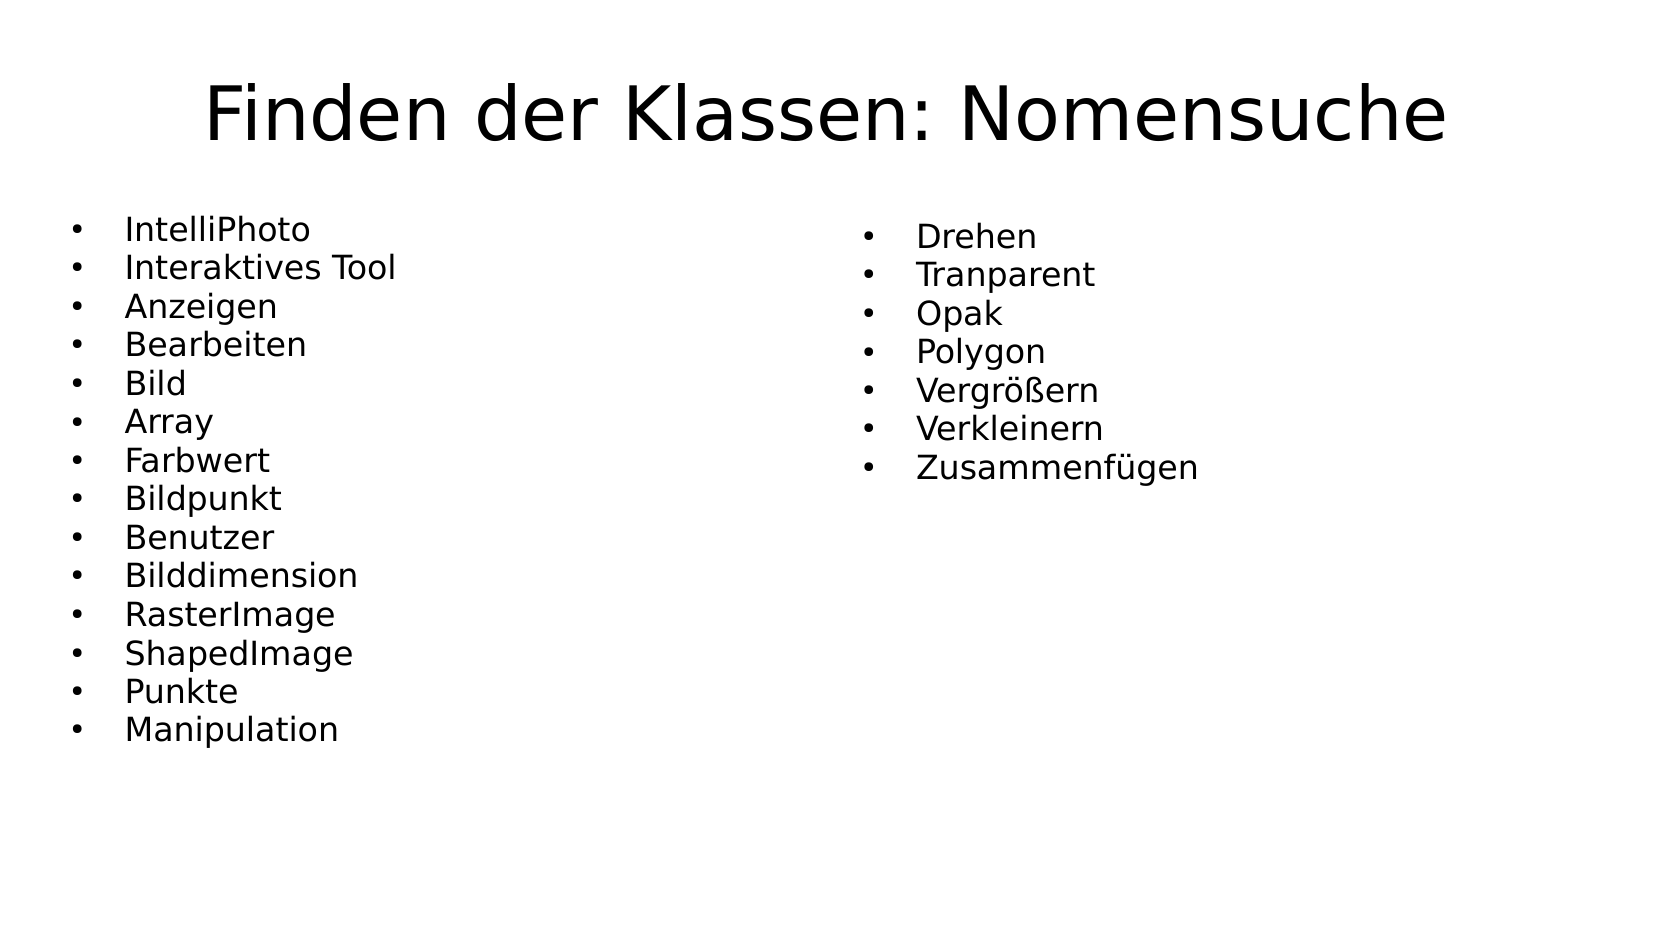

# Finden der Klassen: Nomensuche
IntelliPhoto
Interaktives Tool
Anzeigen
Bearbeiten
Bild
Array
Farbwert
Bildpunkt
Benutzer
Bilddimension
RasterImage
ShapedImage
Punkte
Manipulation
Drehen
Tranparent
Opak
Polygon
Vergrößern
Verkleinern
Zusammenfügen